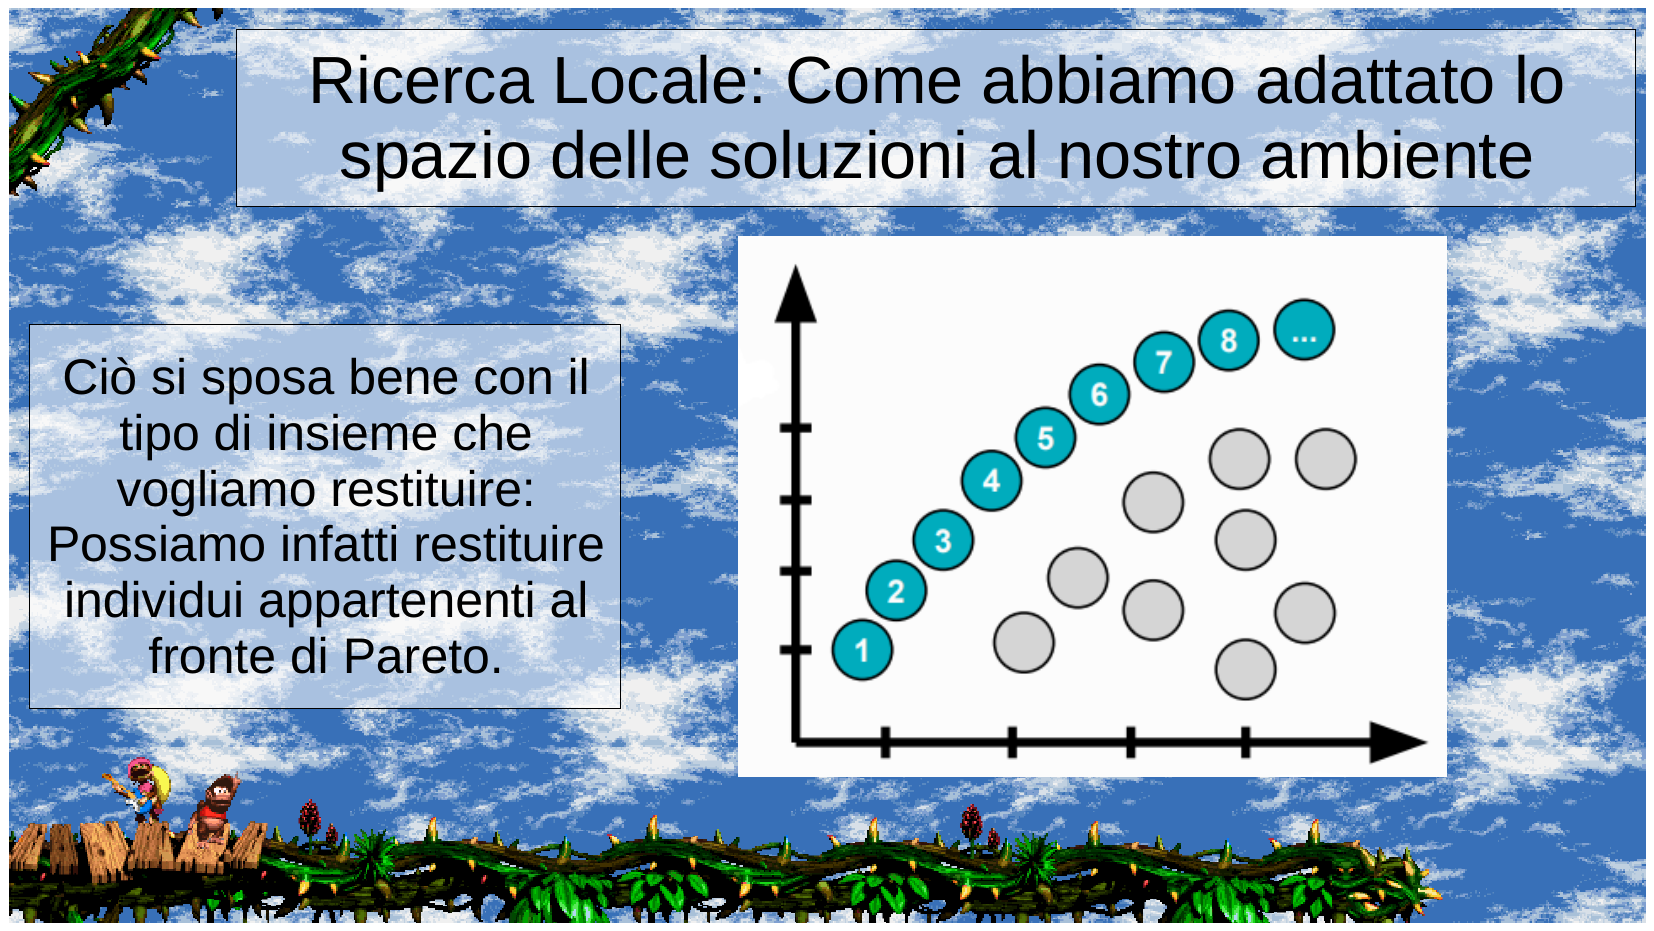

# Ricerca Locale: Come abbiamo adattato lo spazio delle soluzioni al nostro ambiente
Ciò si sposa bene con il tipo di insieme che vogliamo restituire: Possiamo infatti restituire individui appartenenti al fronte di Pareto.